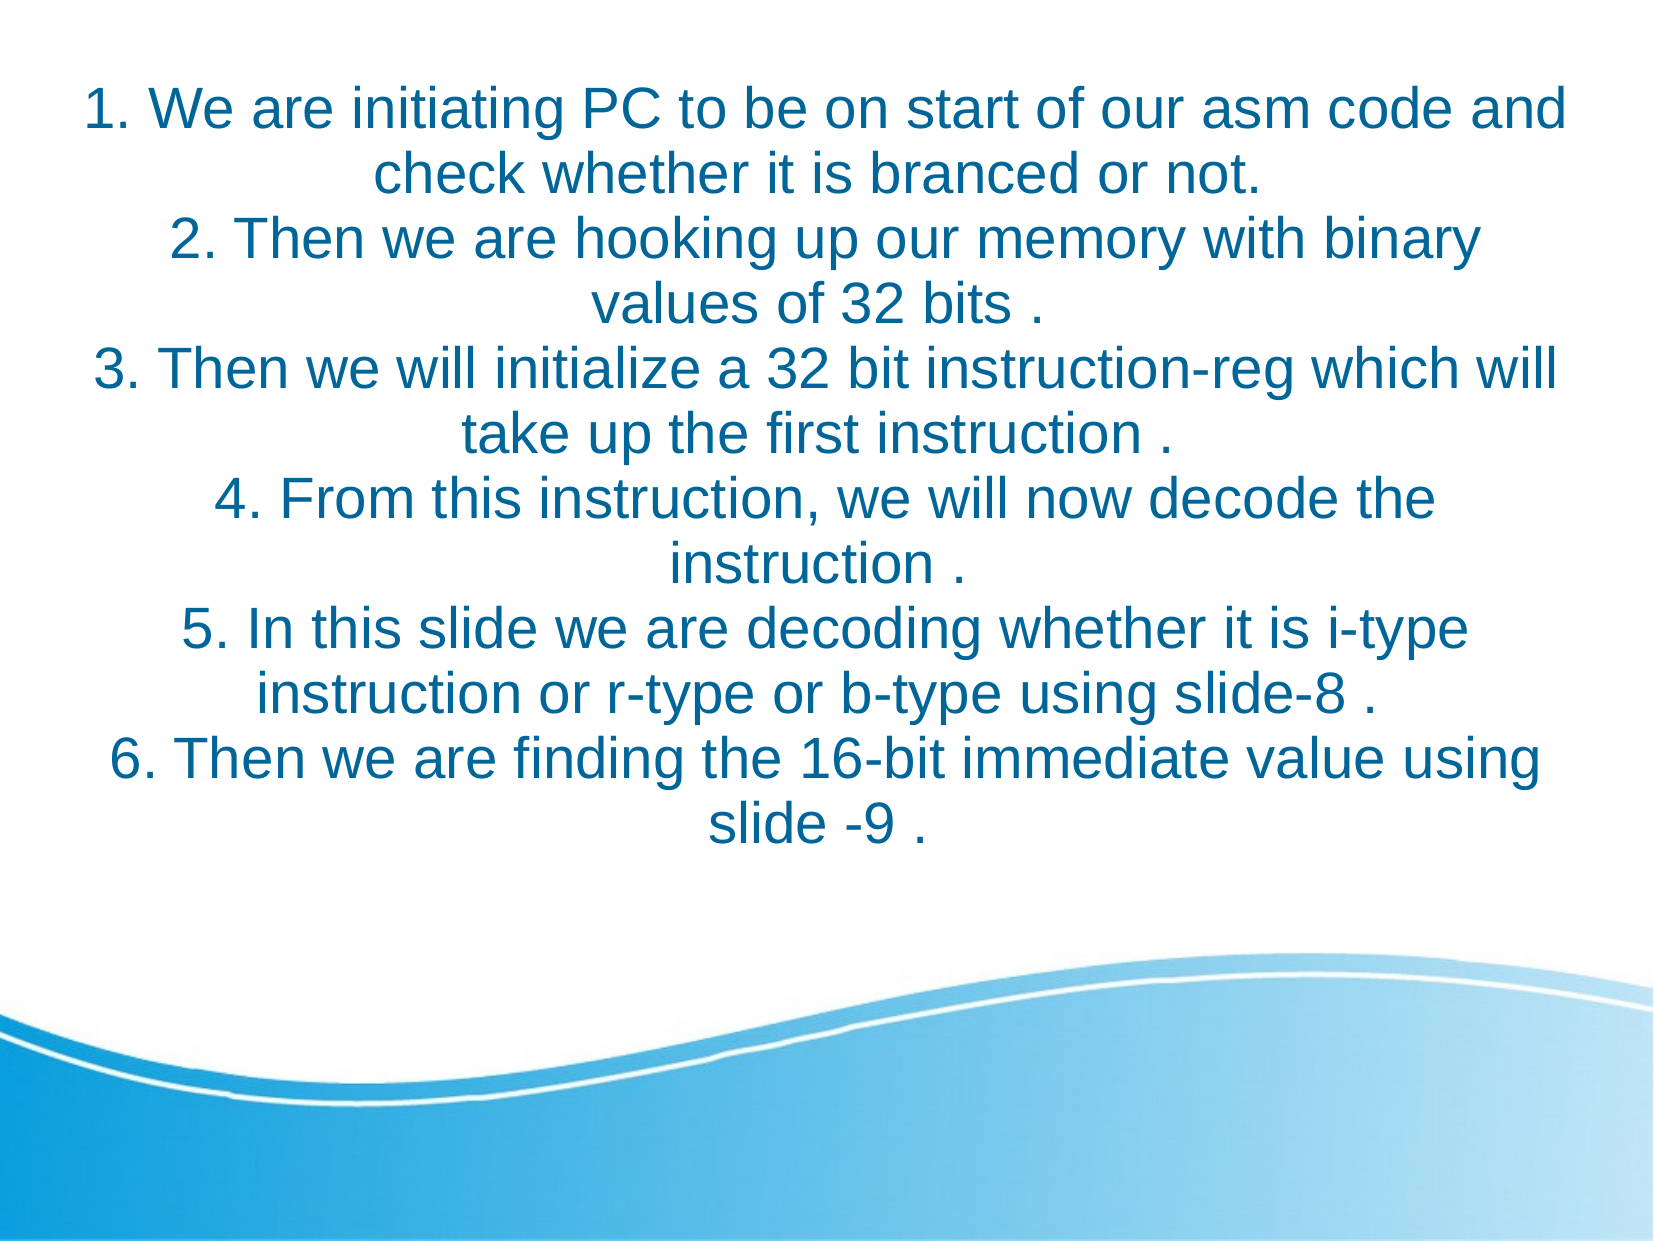

# 1. We are initiating PC to be on start of our asm code and check whether it is branced or not. 2. Then we are hooking up our memory with binary values of 32 bits . 3. Then we will initialize a 32 bit instruction-reg which will take up the first instruction . 4. From this instruction, we will now decode the instruction . 5. In this slide we are decoding whether it is i-type instruction or r-type or b-type using slide-8 . 6. Then we are finding the 16-bit immediate value using slide -9 .